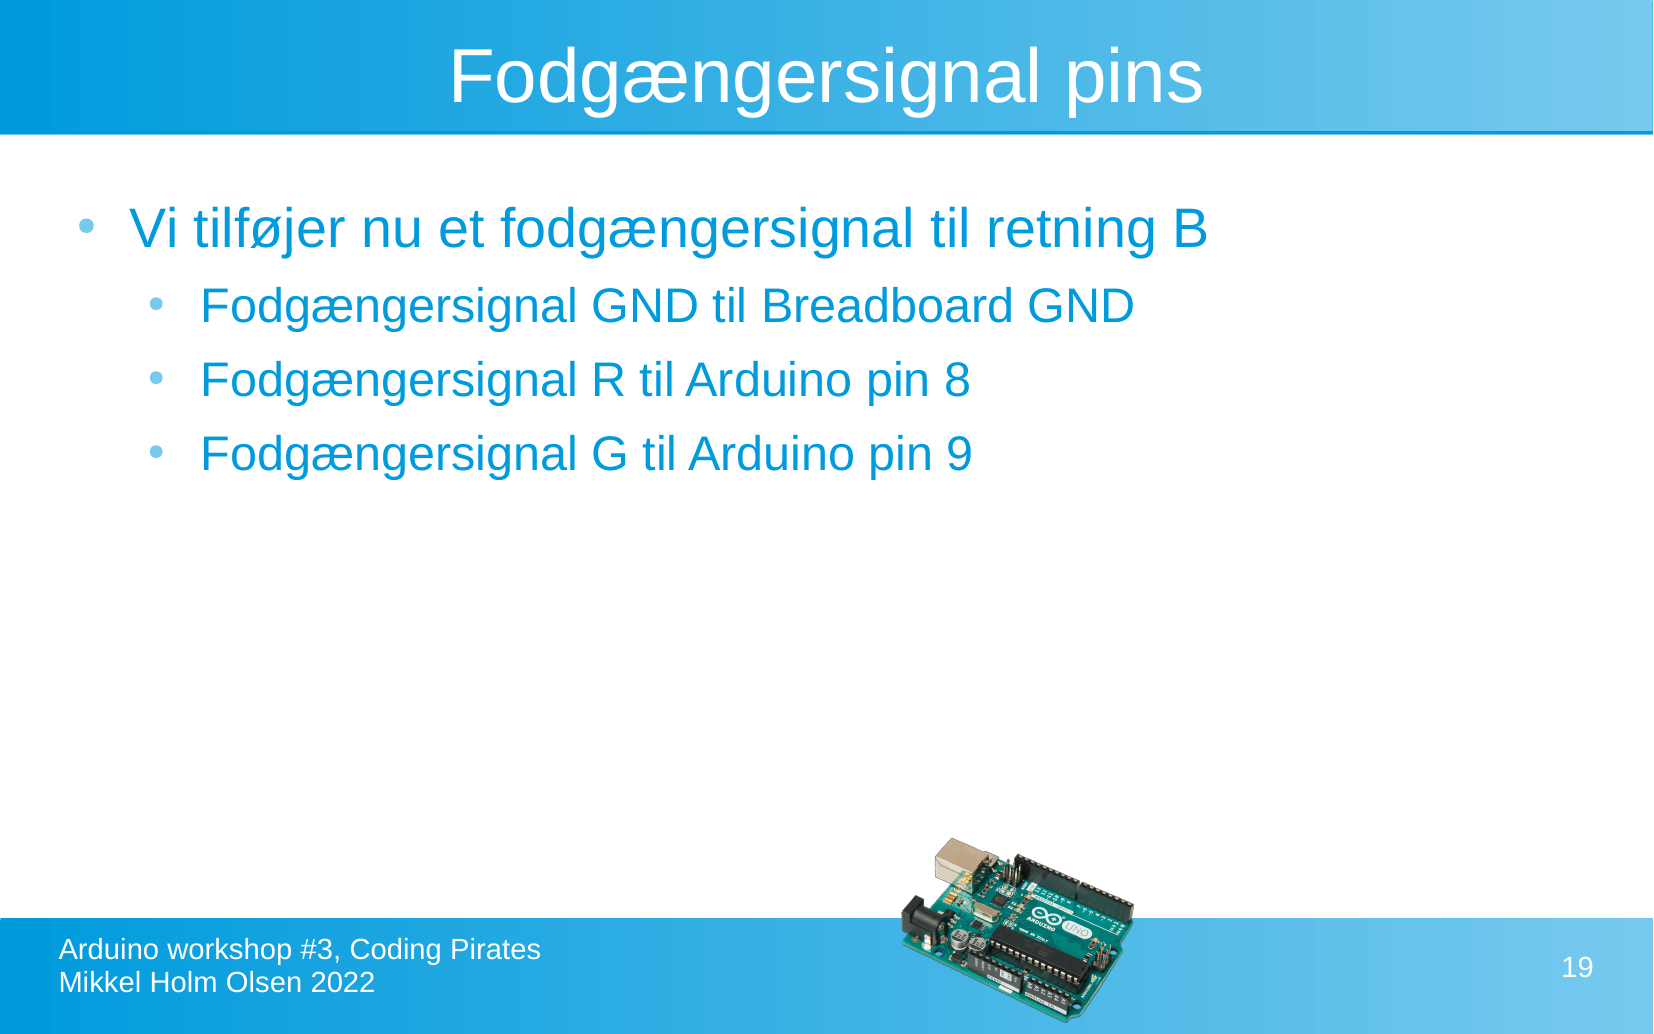

# Fodgængersignal pins
Vi tilføjer nu et fodgængersignal til retning B
Fodgængersignal GND til Breadboard GND
Fodgængersignal R til Arduino pin 8
Fodgængersignal G til Arduino pin 9
19